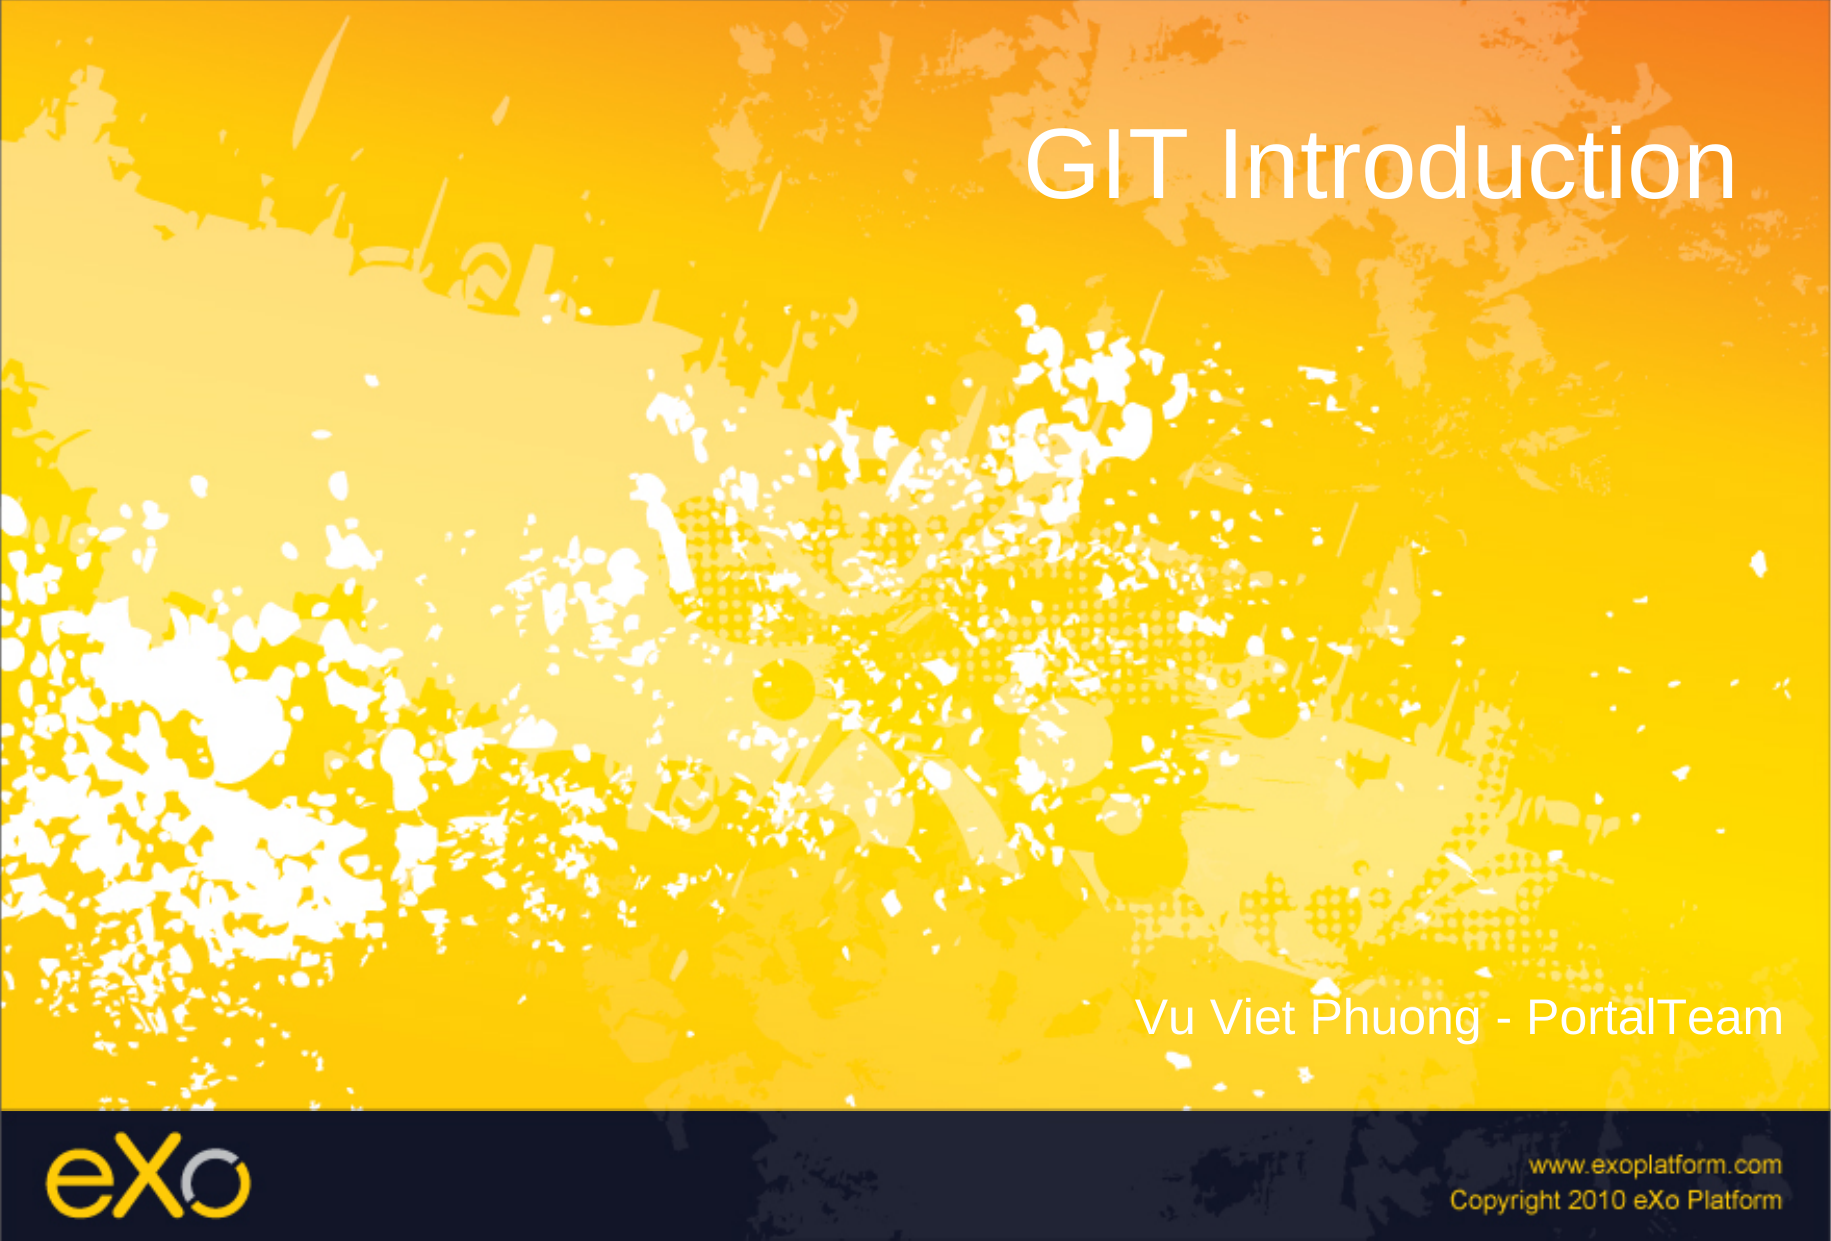

GIT Introduction
Vu Viet Phuong - PortalTeam